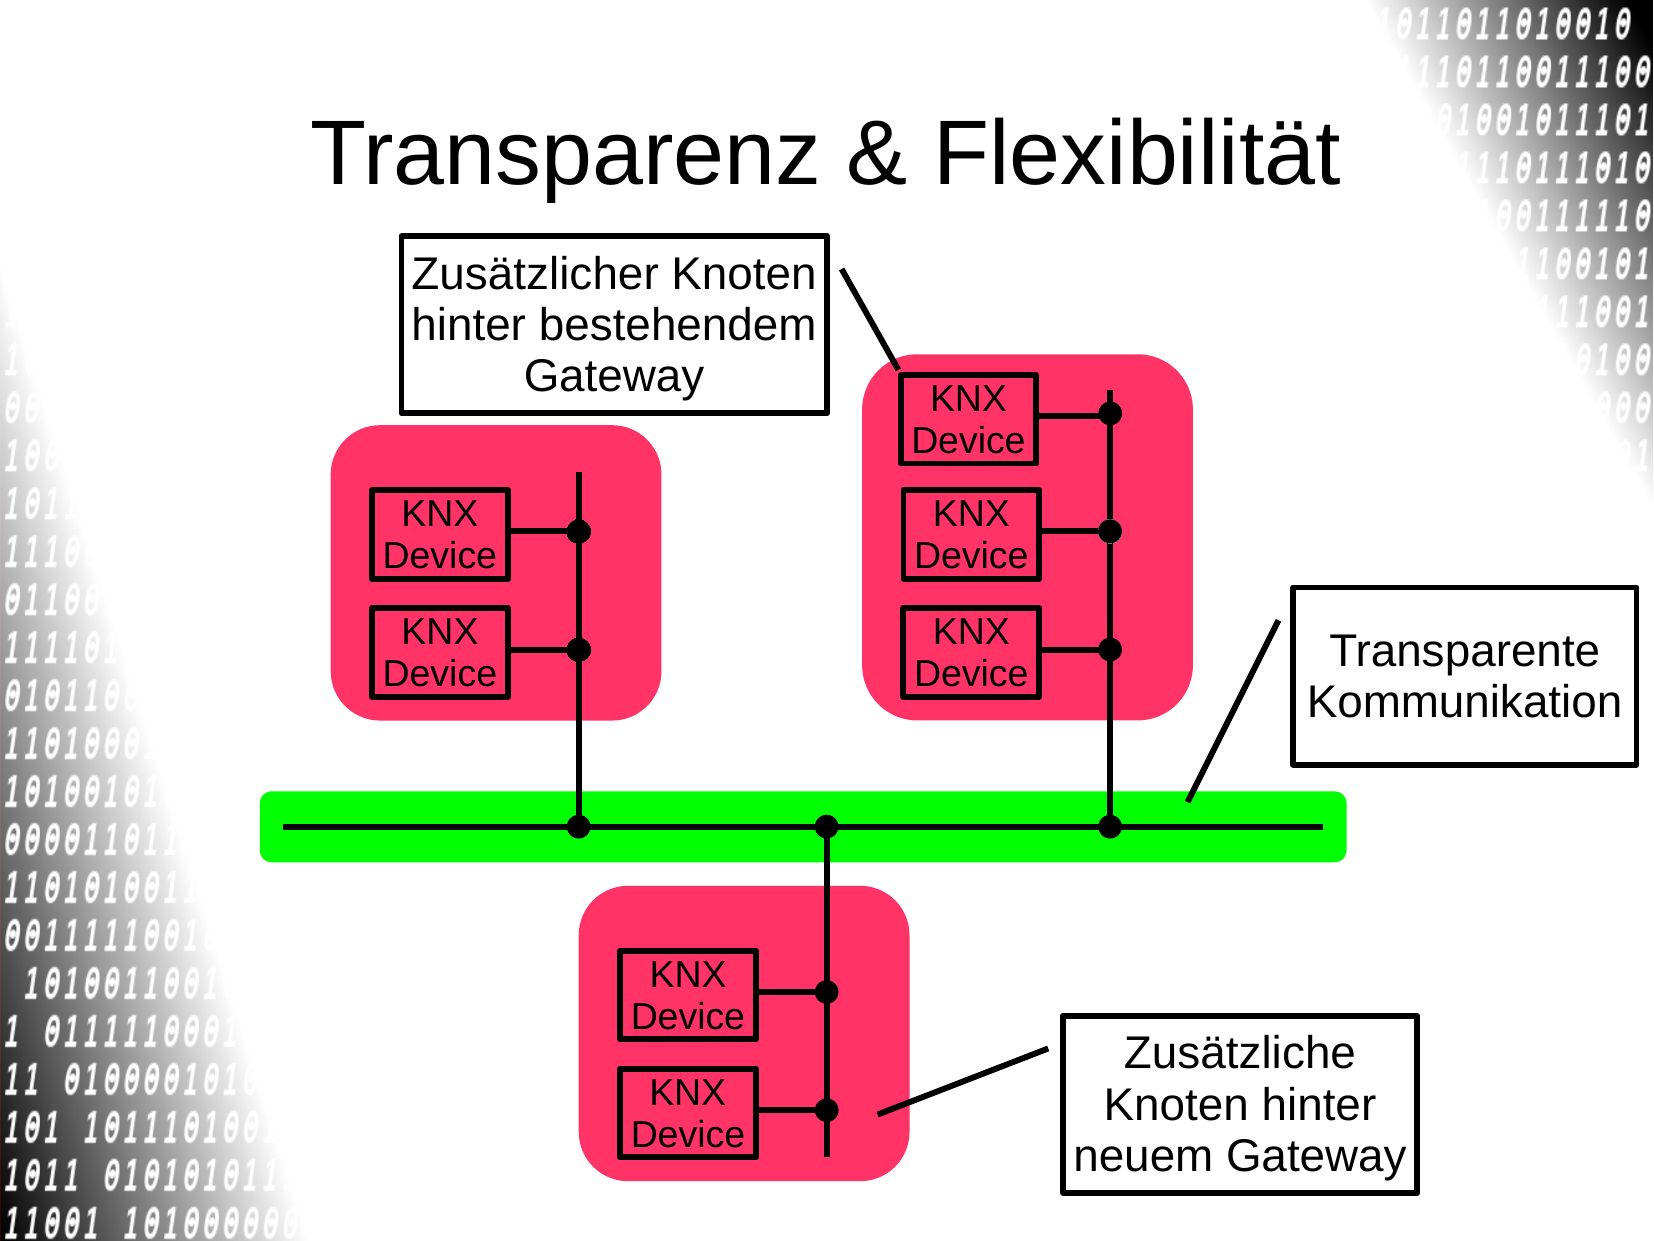

# Transparenz & Flexibilität
Zusätzlicher Knoten
hinter bestehendem
Gateway
KNX
Device
KNX
Device
KNX
Device
Transparente
Kommunikation
KNX
Device
KNX
Device
KNX
Device
Zusätzliche
Knoten hinter
neuem Gateway
KNX
Device